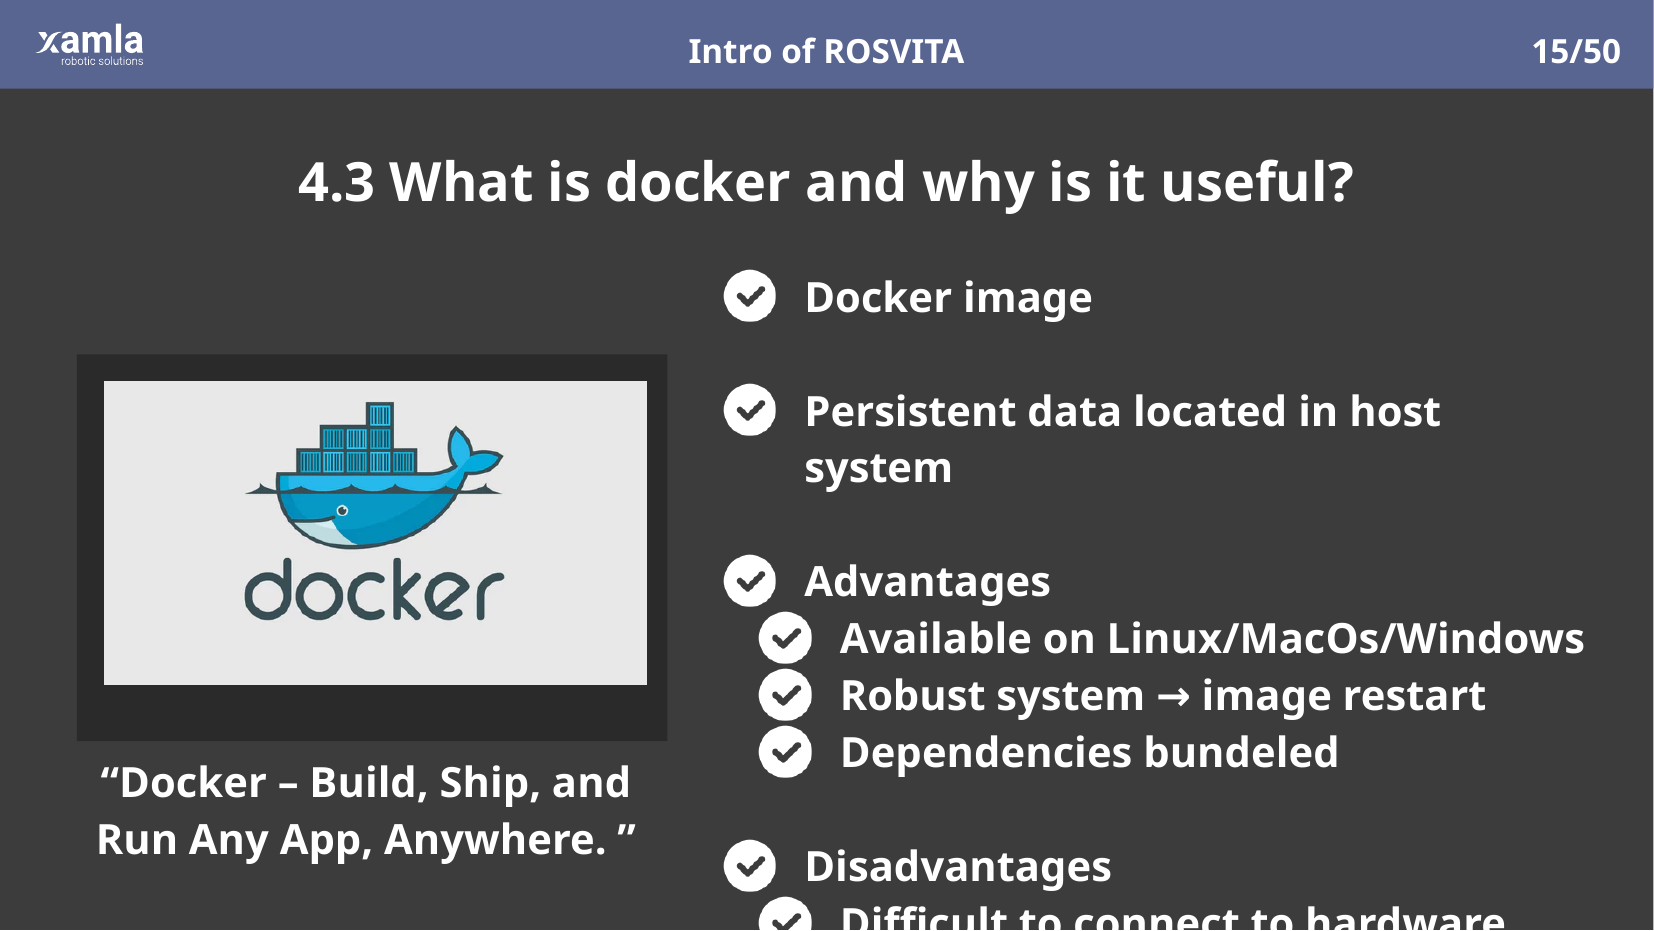

Intro of ROSVITA
15/50
4.3 What is docker and why is it useful?
Docker image
Persistent data located in host system
Advantages
Available on Linux/MacOs/Windows
Robust system → image restart
Dependencies bundeled
Disadvantages
Difficult to connect to hardware
“Docker – Build, Ship, and Run Any App, Anywhere. ”